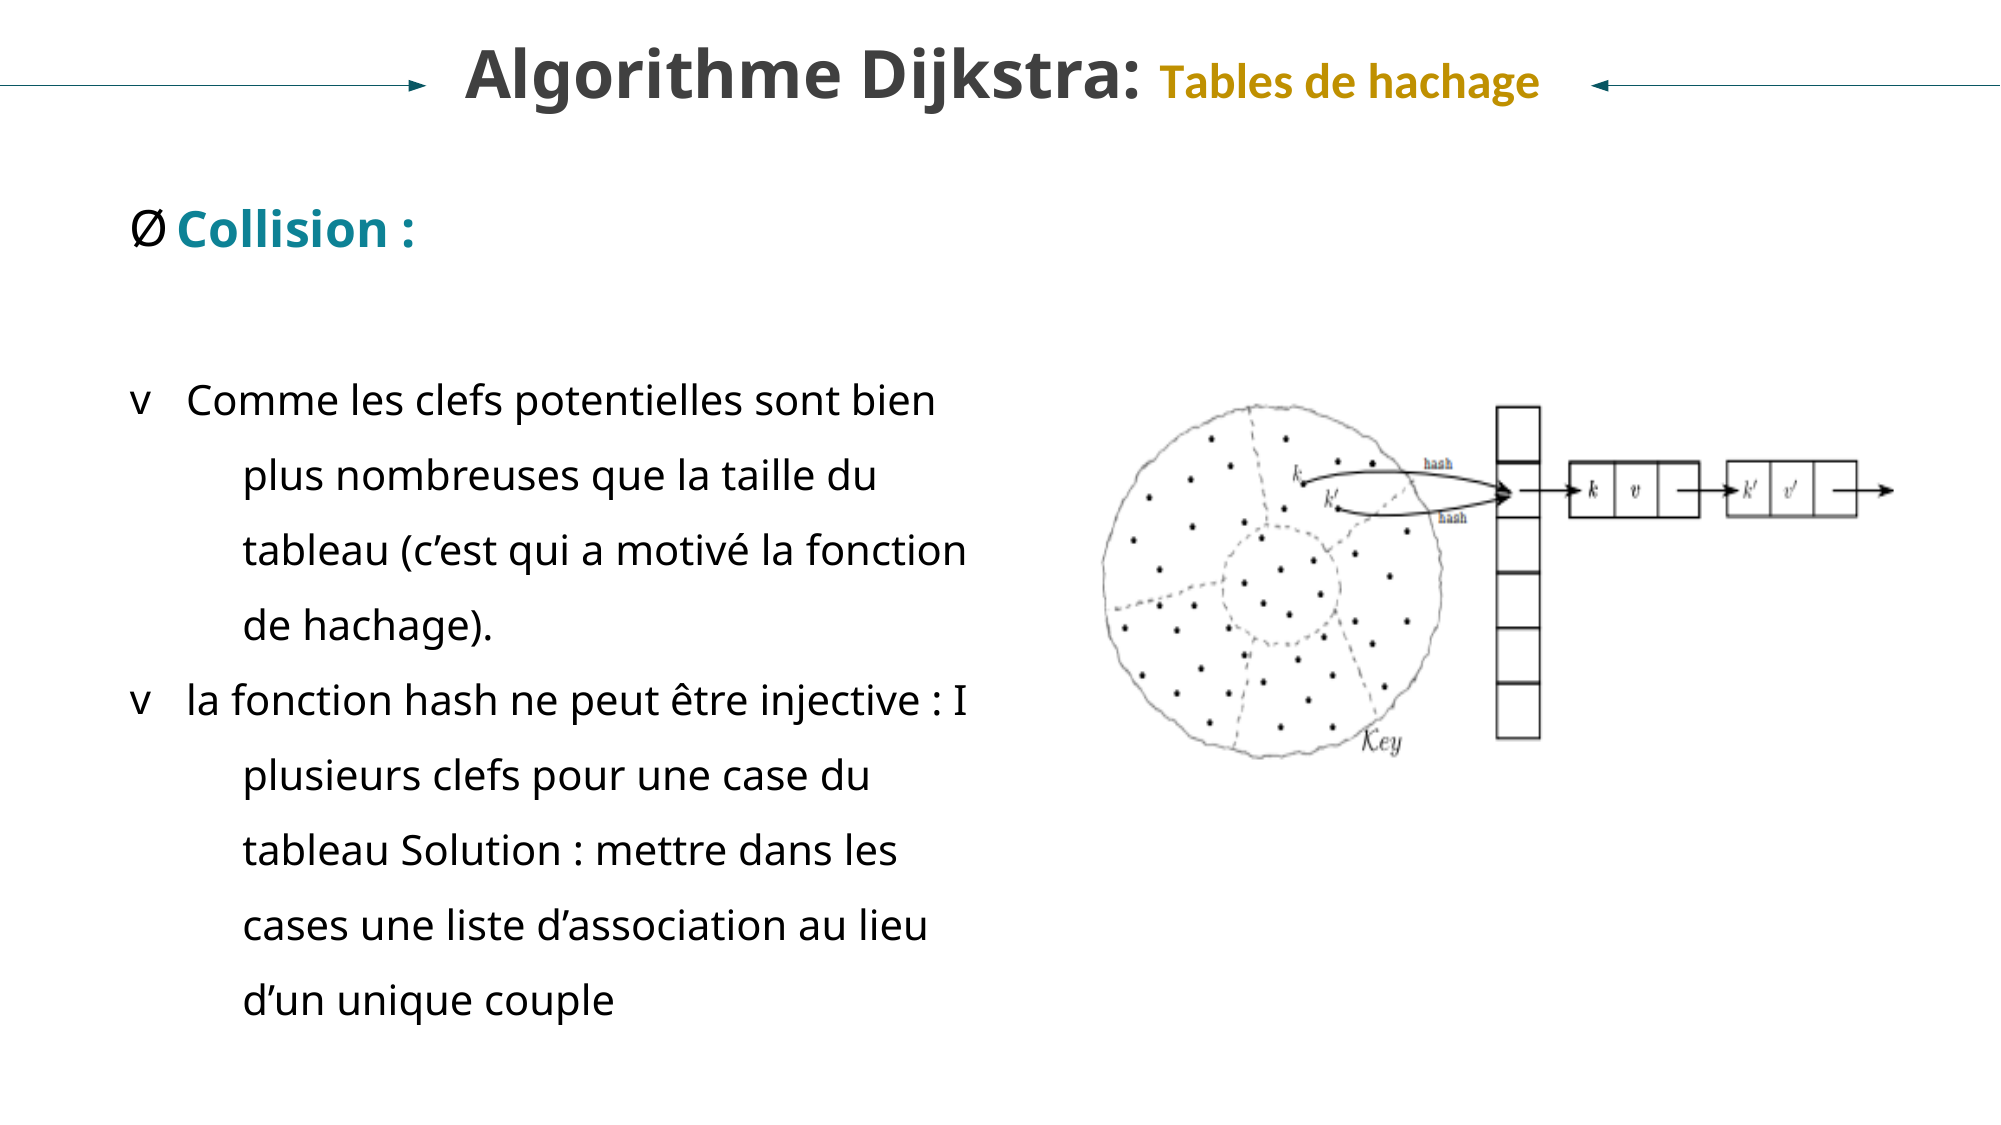

Algorithme Dijkstra: Tables de hachage
# Analyse du projet : diapositive 3
Collision :
Comme les clefs potentielles sont bien plus nombreuses que la taille du tableau (c’est qui a motivé la fonction de hachage).
la fonction hash ne peut être injective : I plusieurs clefs pour une case du tableau Solution : mettre dans les cases une liste d’association au lieu d’un unique couple